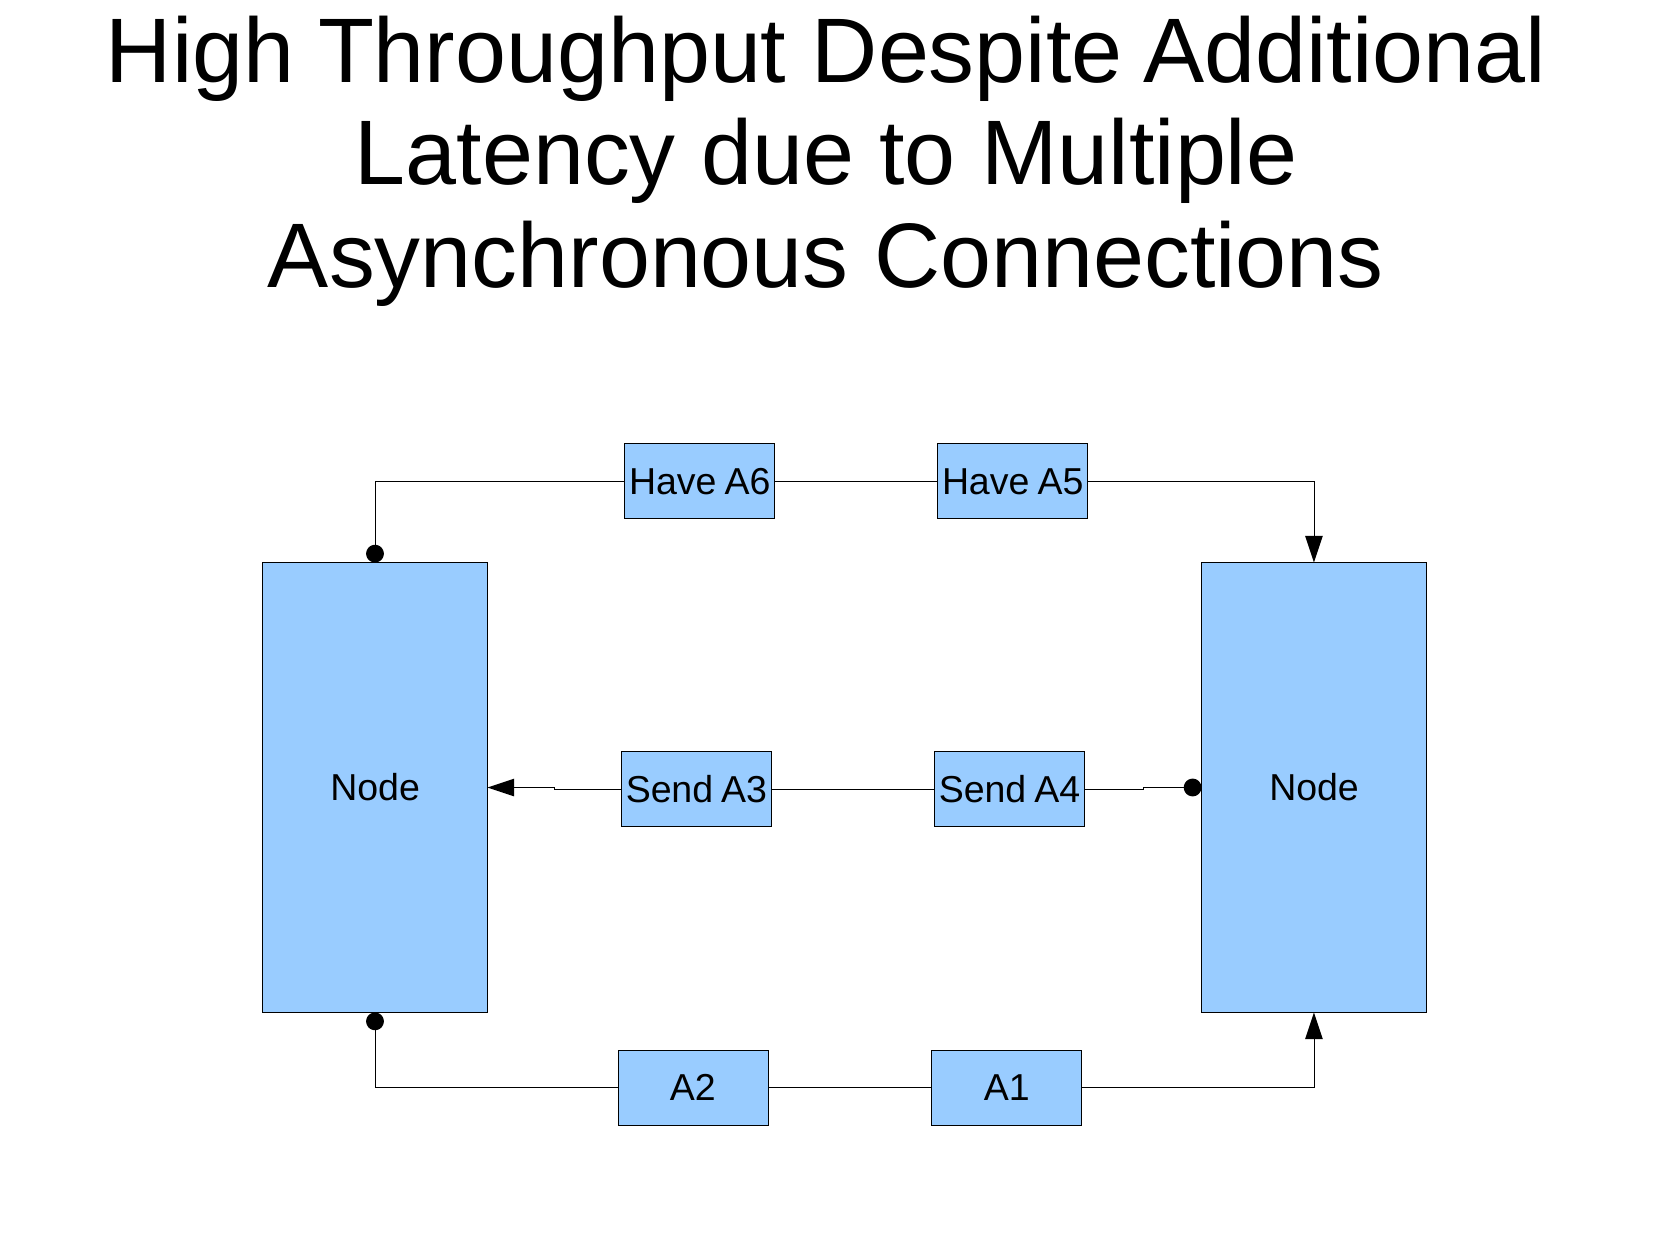

# High Throughput Despite Additional Latency due to Multiple Asynchronous Connections
Have A6
Have A5
Node
Node
Send A3
Send A4
A2
A1